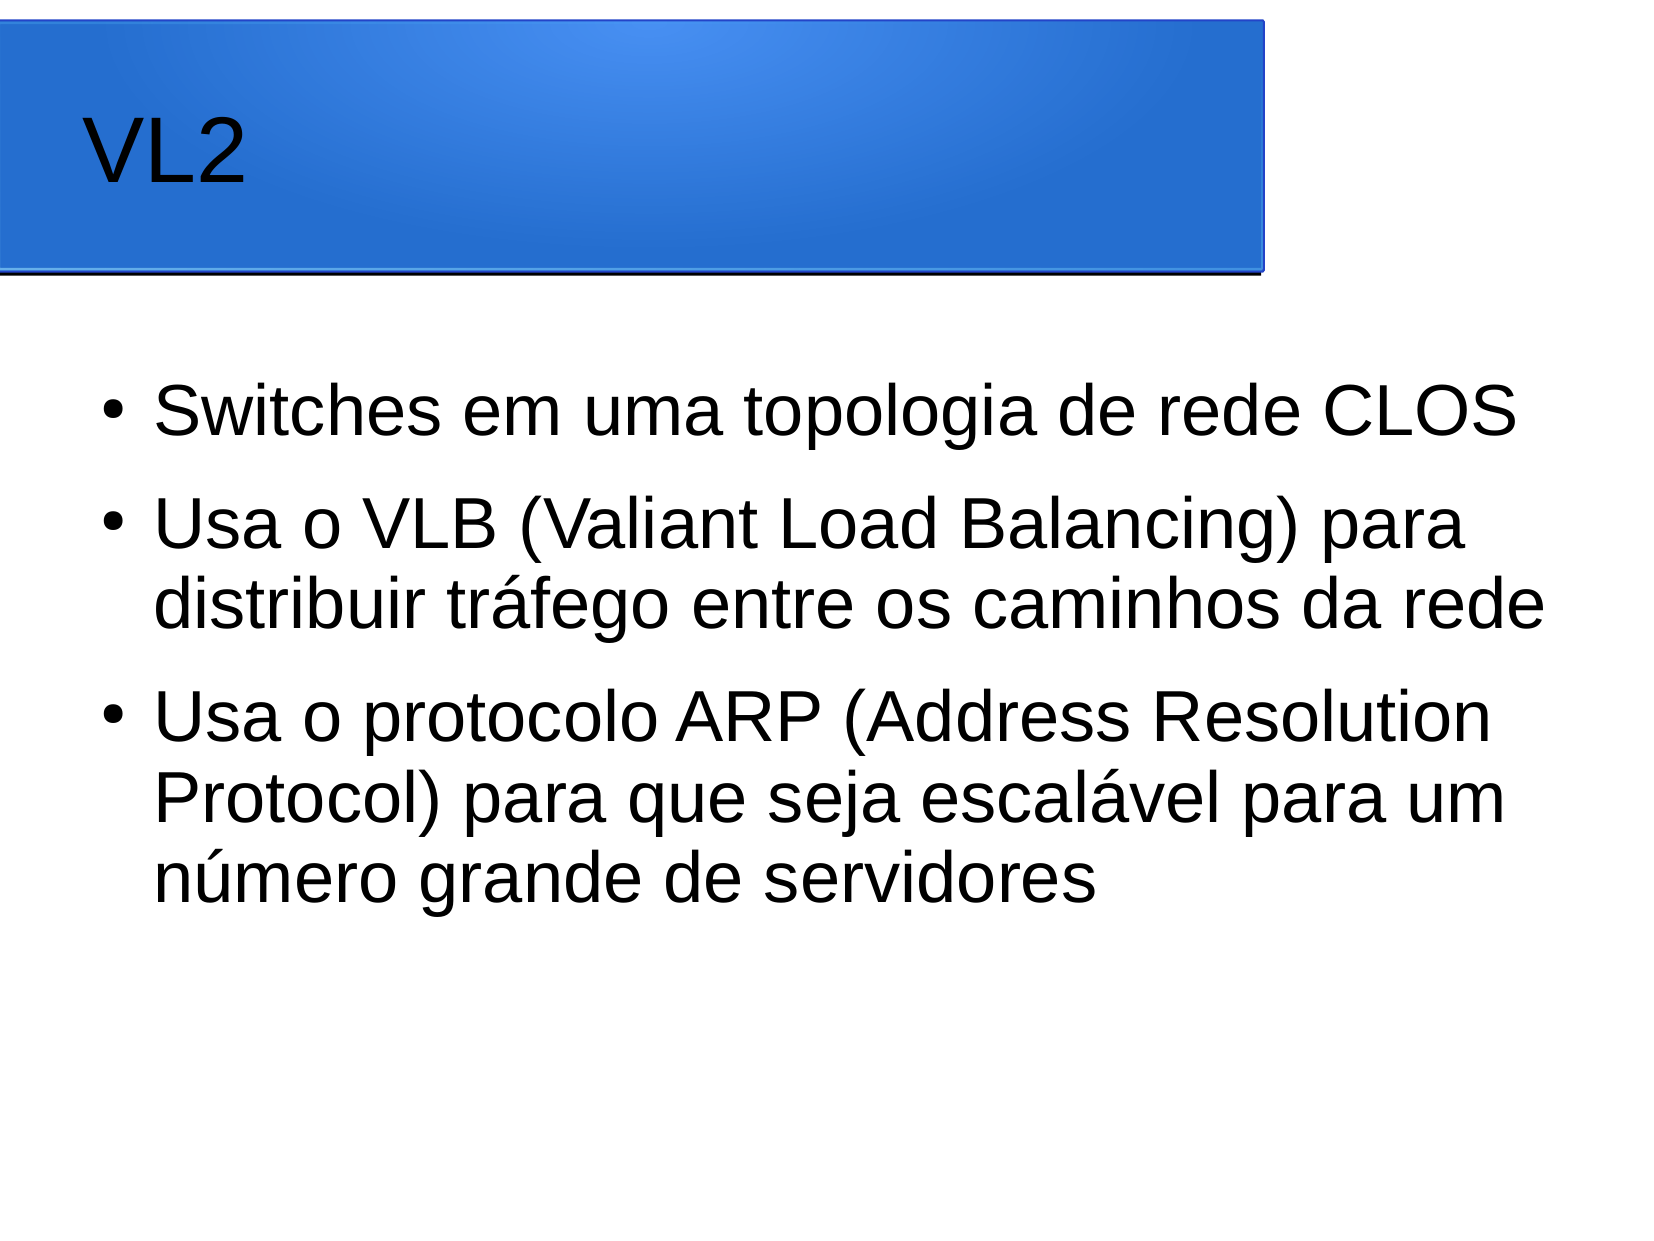

# VL2
Switches em uma topologia de rede CLOS
Usa o VLB (Valiant Load Balancing) para distribuir tráfego entre os caminhos da rede
Usa o protocolo ARP (Address Resolution Protocol) para que seja escalável para um número grande de servidores